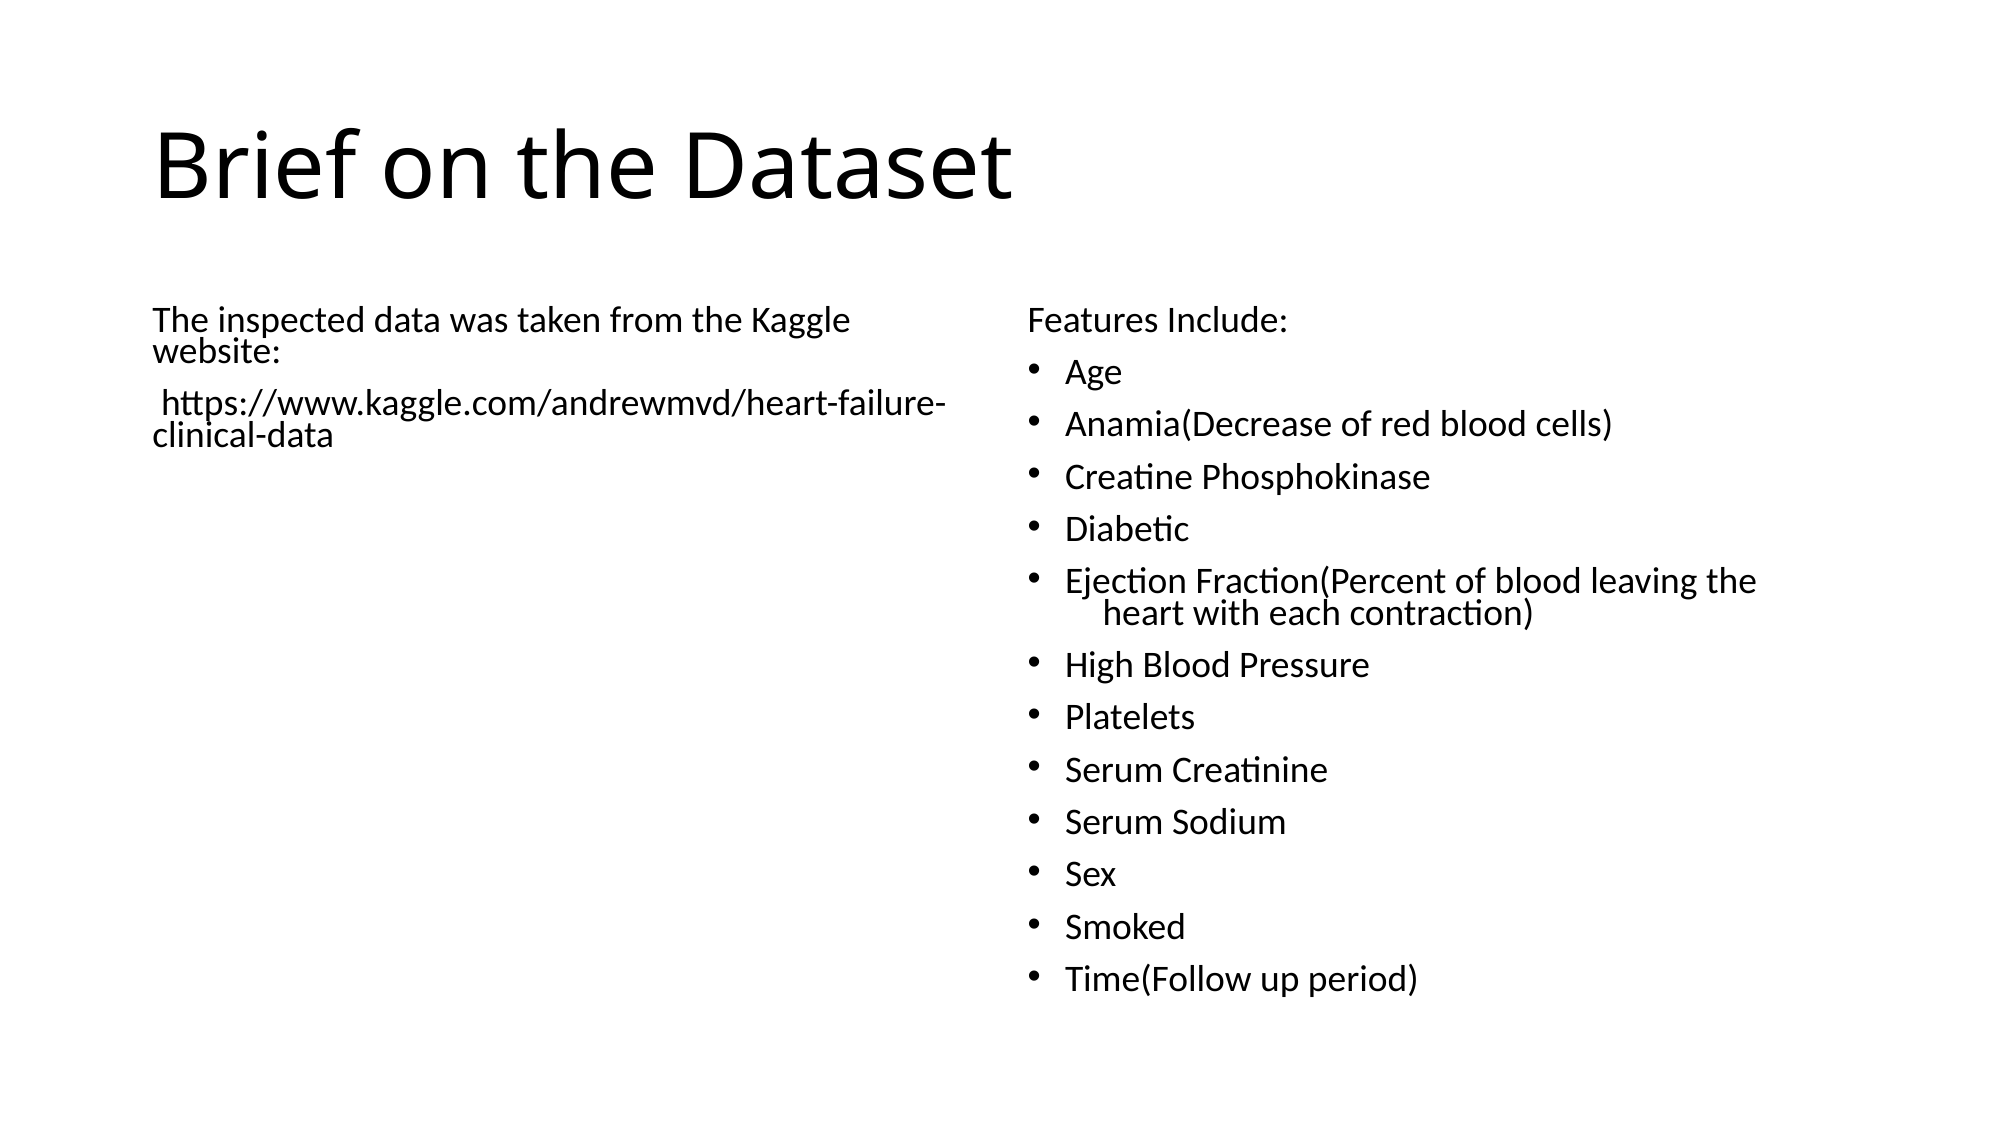

# Brief on the Dataset
The inspected data was taken from the Kaggle website:
 https://www.kaggle.com/andrewmvd/heart-failure-clinical-data
Features Include:
Age
Anamia(Decrease of red blood cells)
Creatine Phosphokinase
Diabetic
Ejection Fraction(Percent of blood leaving the heart with each contraction)
High Blood Pressure
Platelets
Serum Creatinine
Serum Sodium
Sex
Smoked
Time(Follow up period)